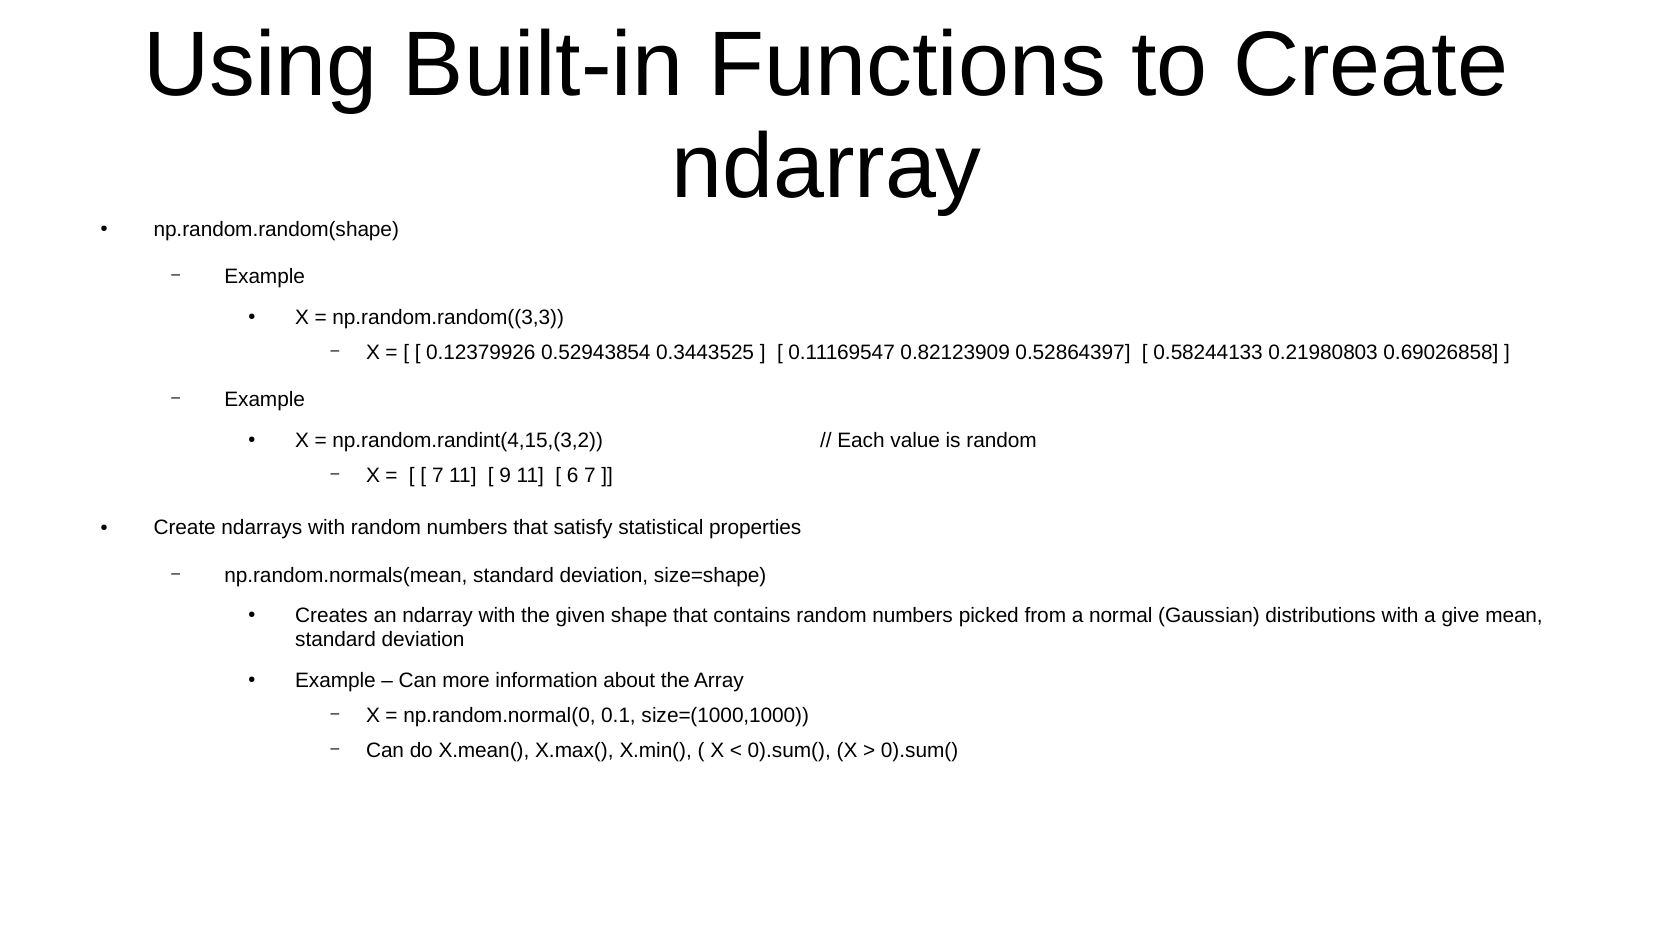

# Using Built-in Functions to Create ndarray
np.random.random(shape)
Example
X = np.random.random((3,3))
X = [ [ 0.12379926 0.52943854 0.3443525 ] [ 0.11169547 0.82123909 0.52864397] [ 0.58244133 0.21980803 0.69026858] ]
Example
X = np.random.randint(4,15,(3,2))			// Each value is random
X = [ [ 7 11] [ 9 11] [ 6 7 ]]
Create ndarrays with random numbers that satisfy statistical properties
np.random.normals(mean, standard deviation, size=shape)
Creates an ndarray with the given shape that contains random numbers picked from a normal (Gaussian) distributions with a give mean, standard deviation
Example – Can more information about the Array
X = np.random.normal(0, 0.1, size=(1000,1000))
Can do X.mean(), X.max(), X.min(), ( X < 0).sum(), (X > 0).sum()